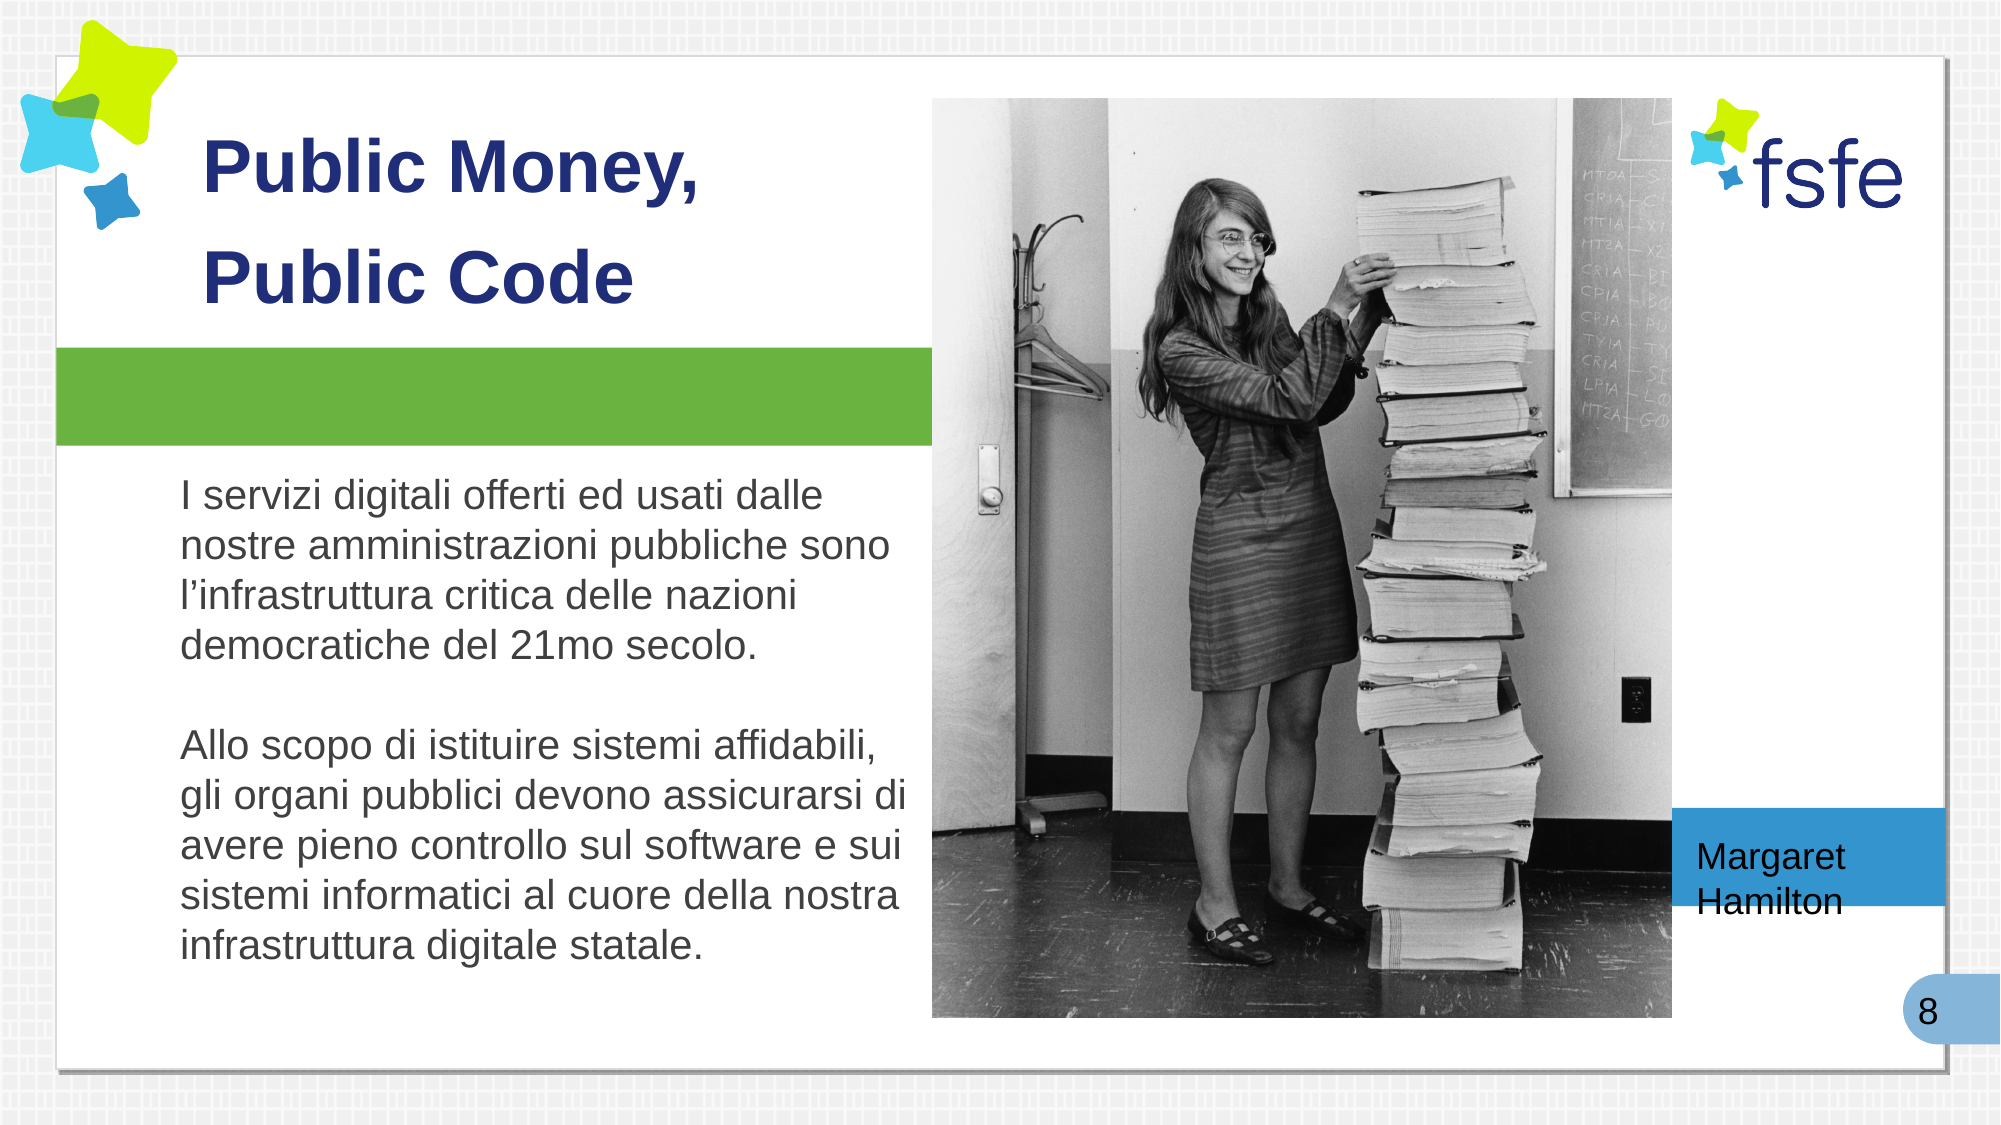

Public Money,
Public Code
I servizi digitali offerti ed usati dalle nostre amministrazioni pubbliche sono l’infrastruttura critica delle nazioni democratiche del 21mo secolo.
Allo scopo di istituire sistemi affidabili, gli organi pubblici devono assicurarsi di avere pieno controllo sul software e sui sistemi informatici al cuore della nostra infrastruttura digitale statale.
Margaret Hamilton